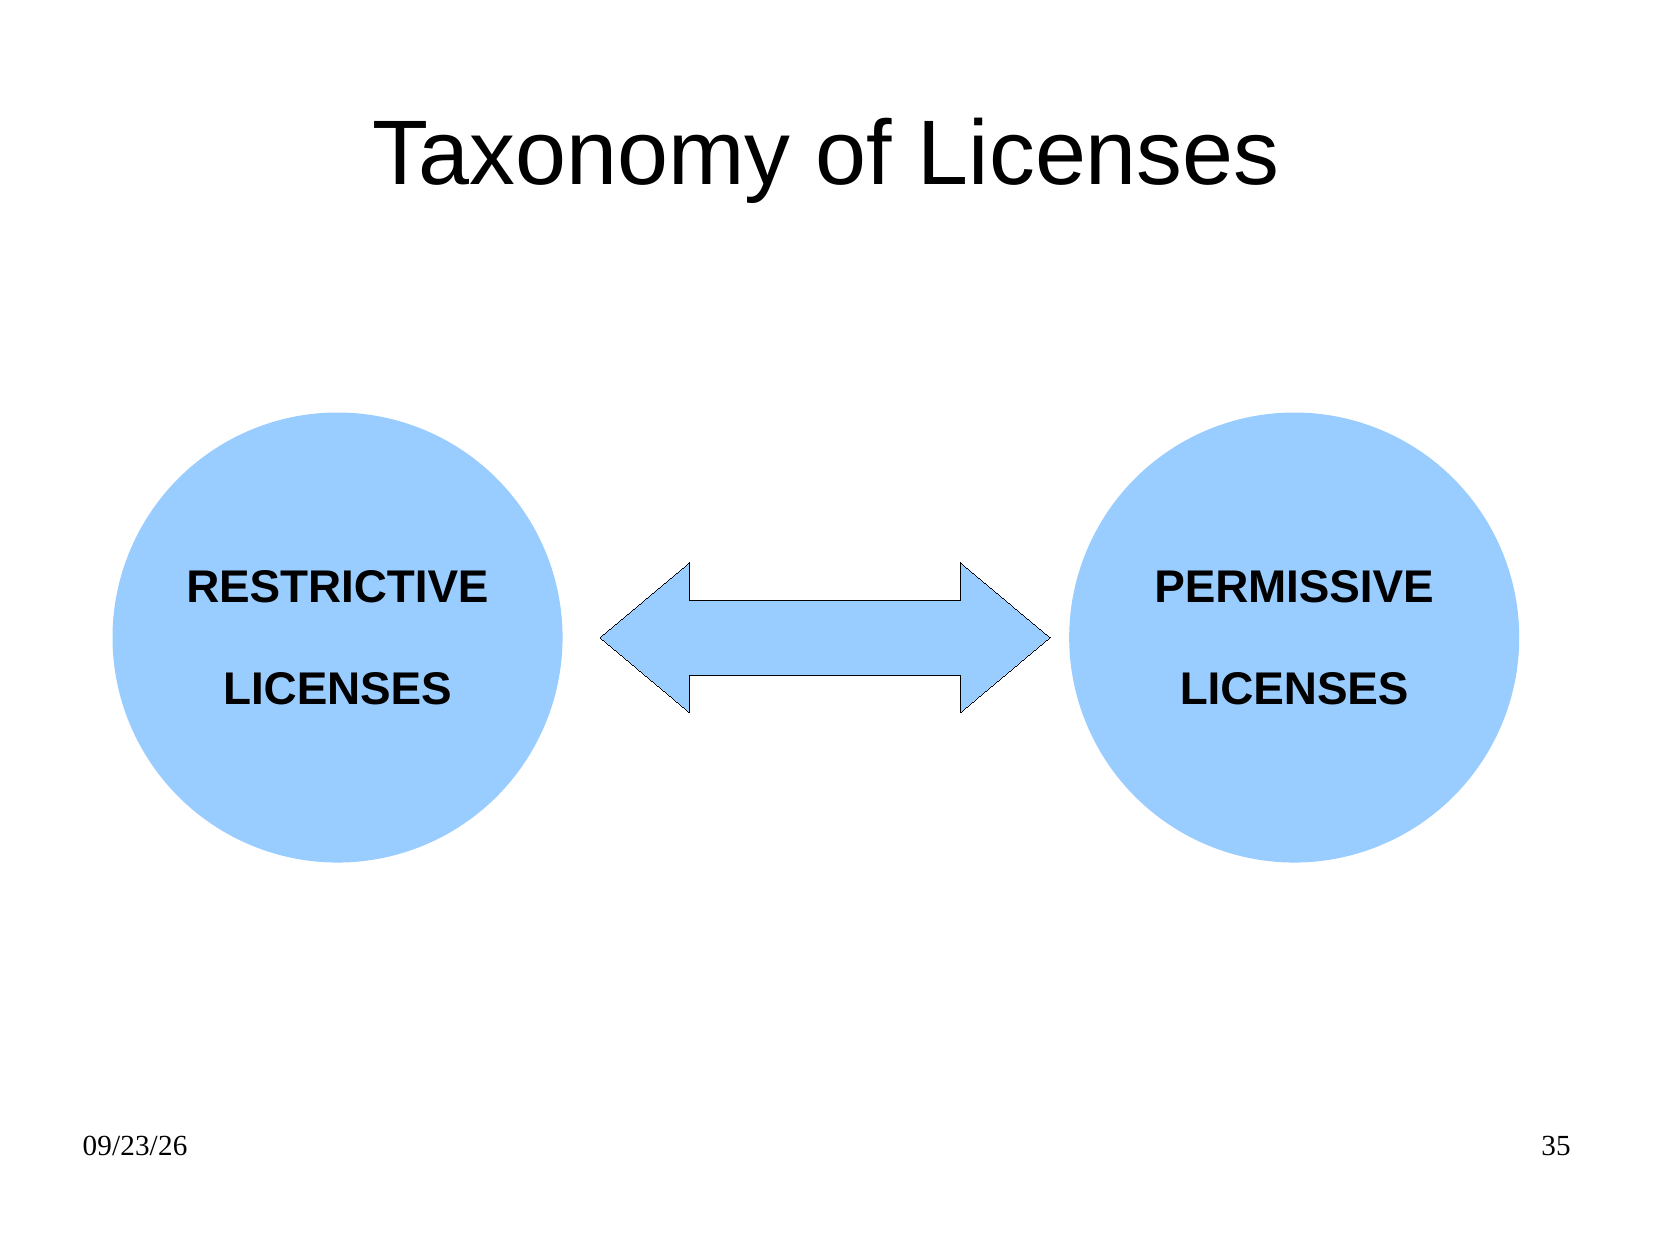

# Taxonomy of Licenses
RESTRICTIVE
LICENSES
PERMISSIVE
LICENSES
35